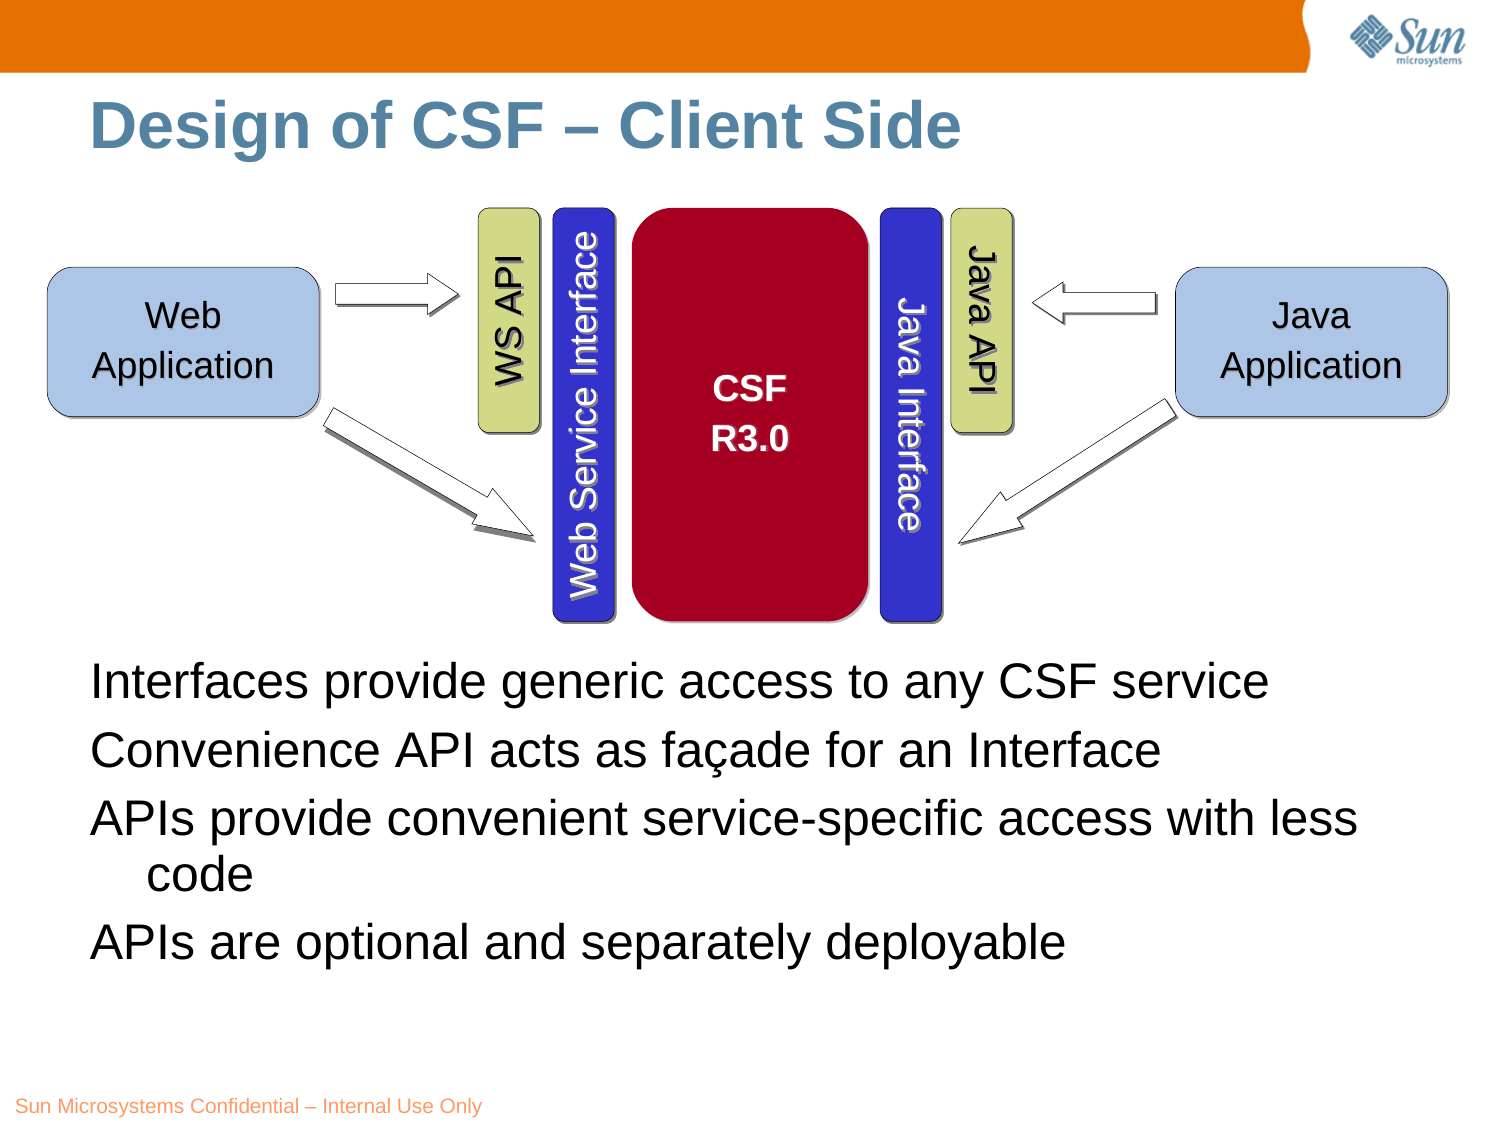

# Design of CSF – Client Side
Web Service Interface
WS API
CSF
R3.0
Java Interface
Java API
Web
Application
Java
Application
Interfaces provide generic access to any CSF service
Convenience API acts as façade for an Interface
APIs provide convenient service-specific access with less code
APIs are optional and separately deployable